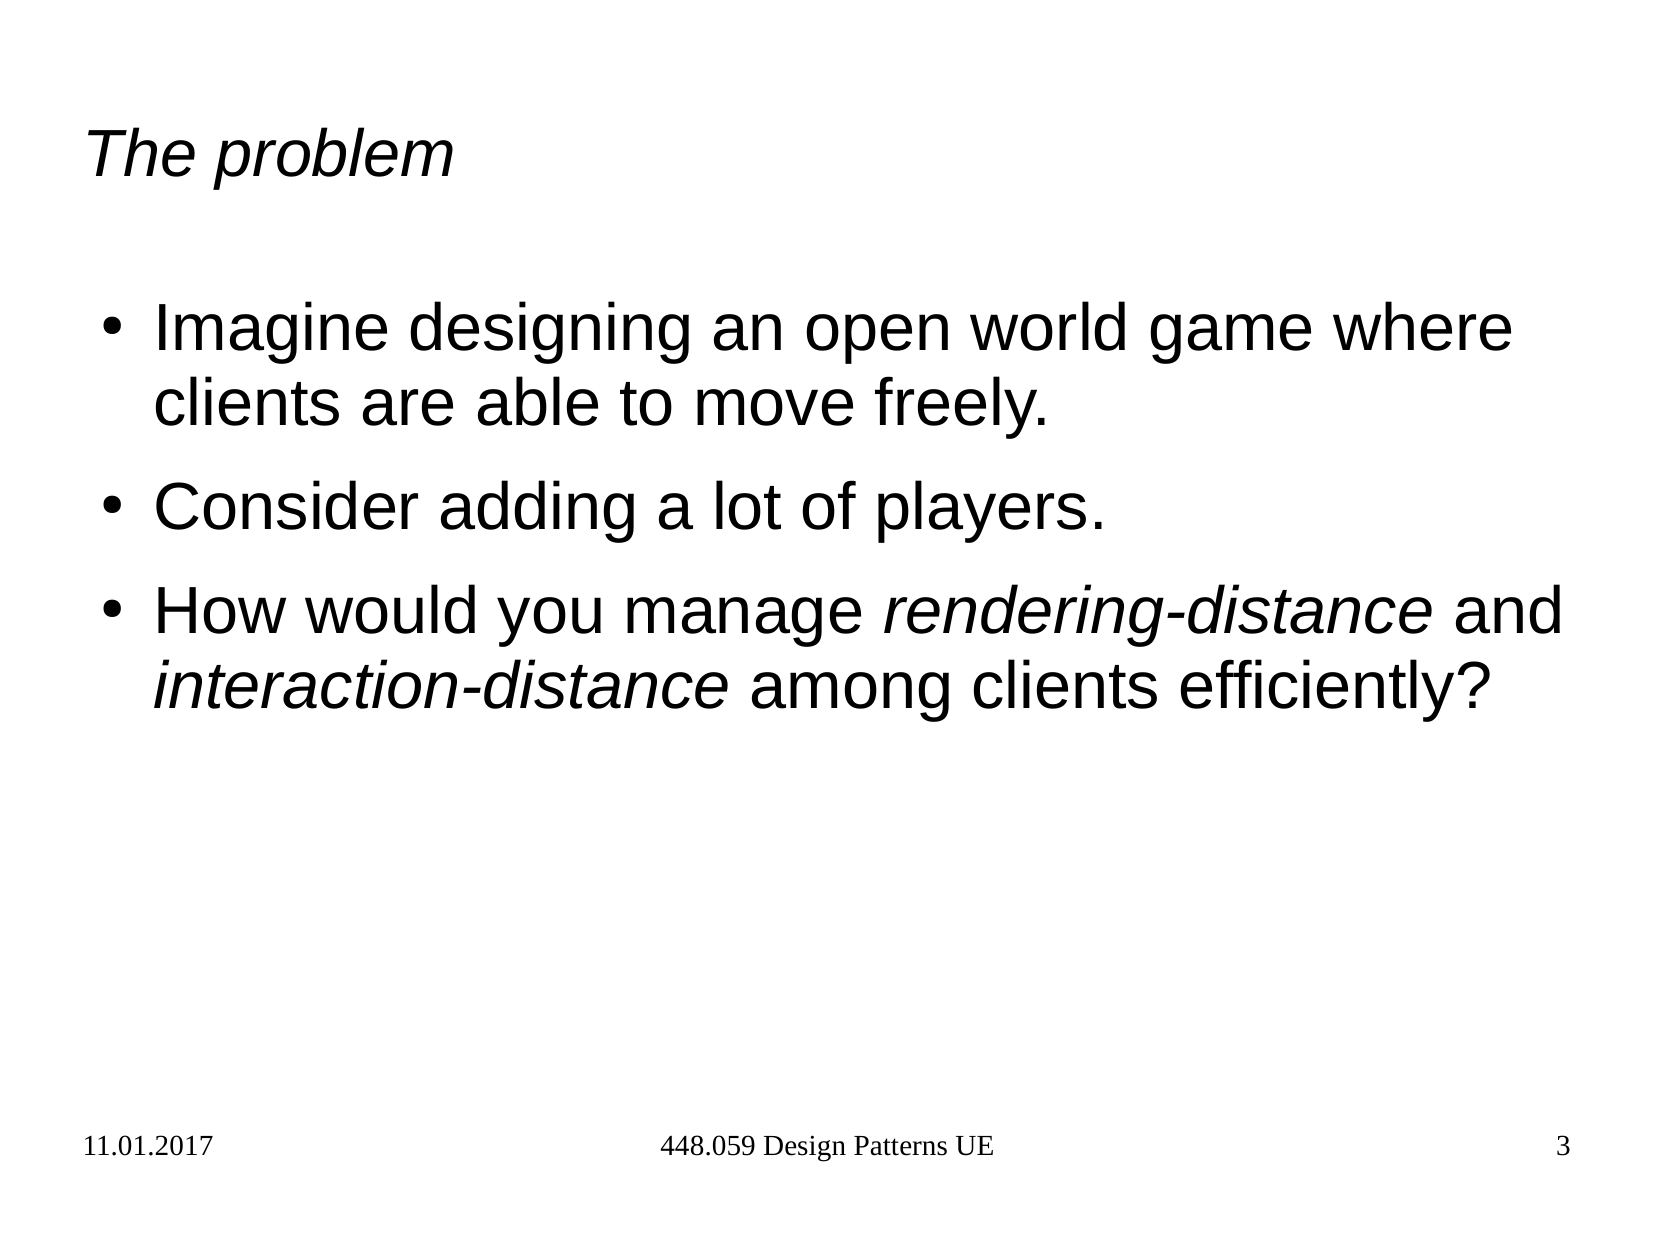

# The problem
Imagine designing an open world game where clients are able to move freely.
Consider adding a lot of players.
How would you manage rendering-distance and interaction-distance among clients efficiently?
3